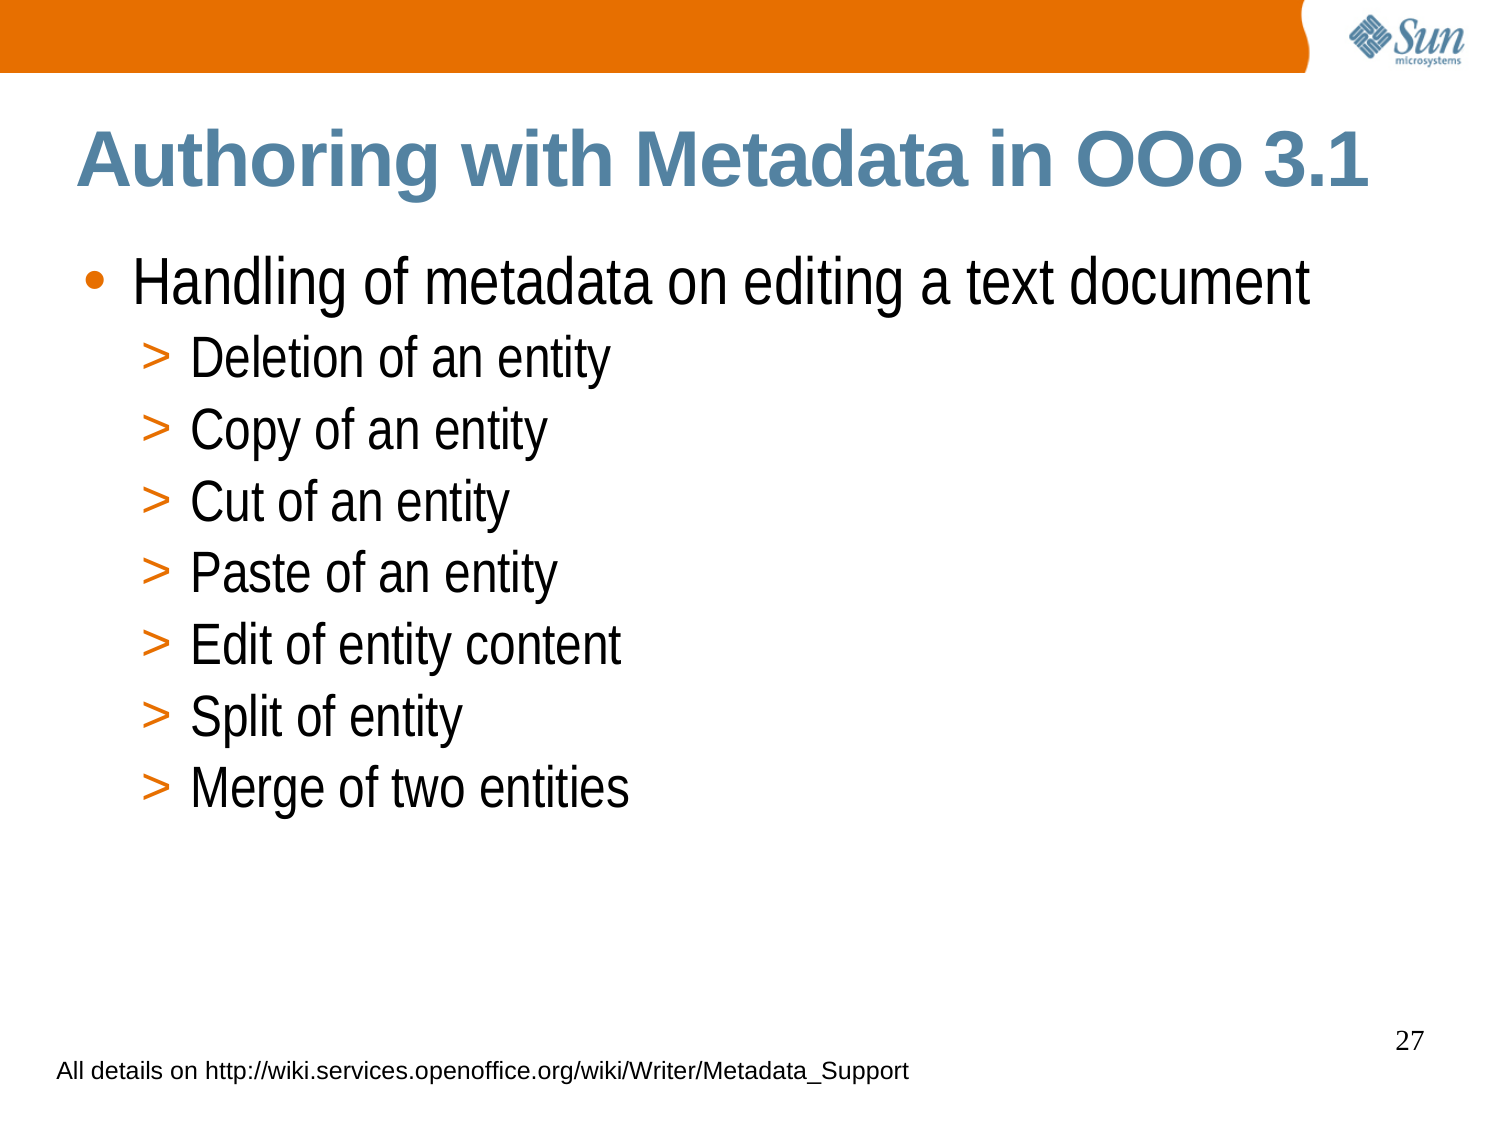

# Authoring with Metadata in OOo 3.1
Handling of metadata on editing a text document
Deletion of an entity
Copy of an entity
Cut of an entity
Paste of an entity
Edit of entity content
Split of entity
Merge of two entities
27
All details on http://wiki.services.openoffice.org/wiki/Writer/Metadata_Support